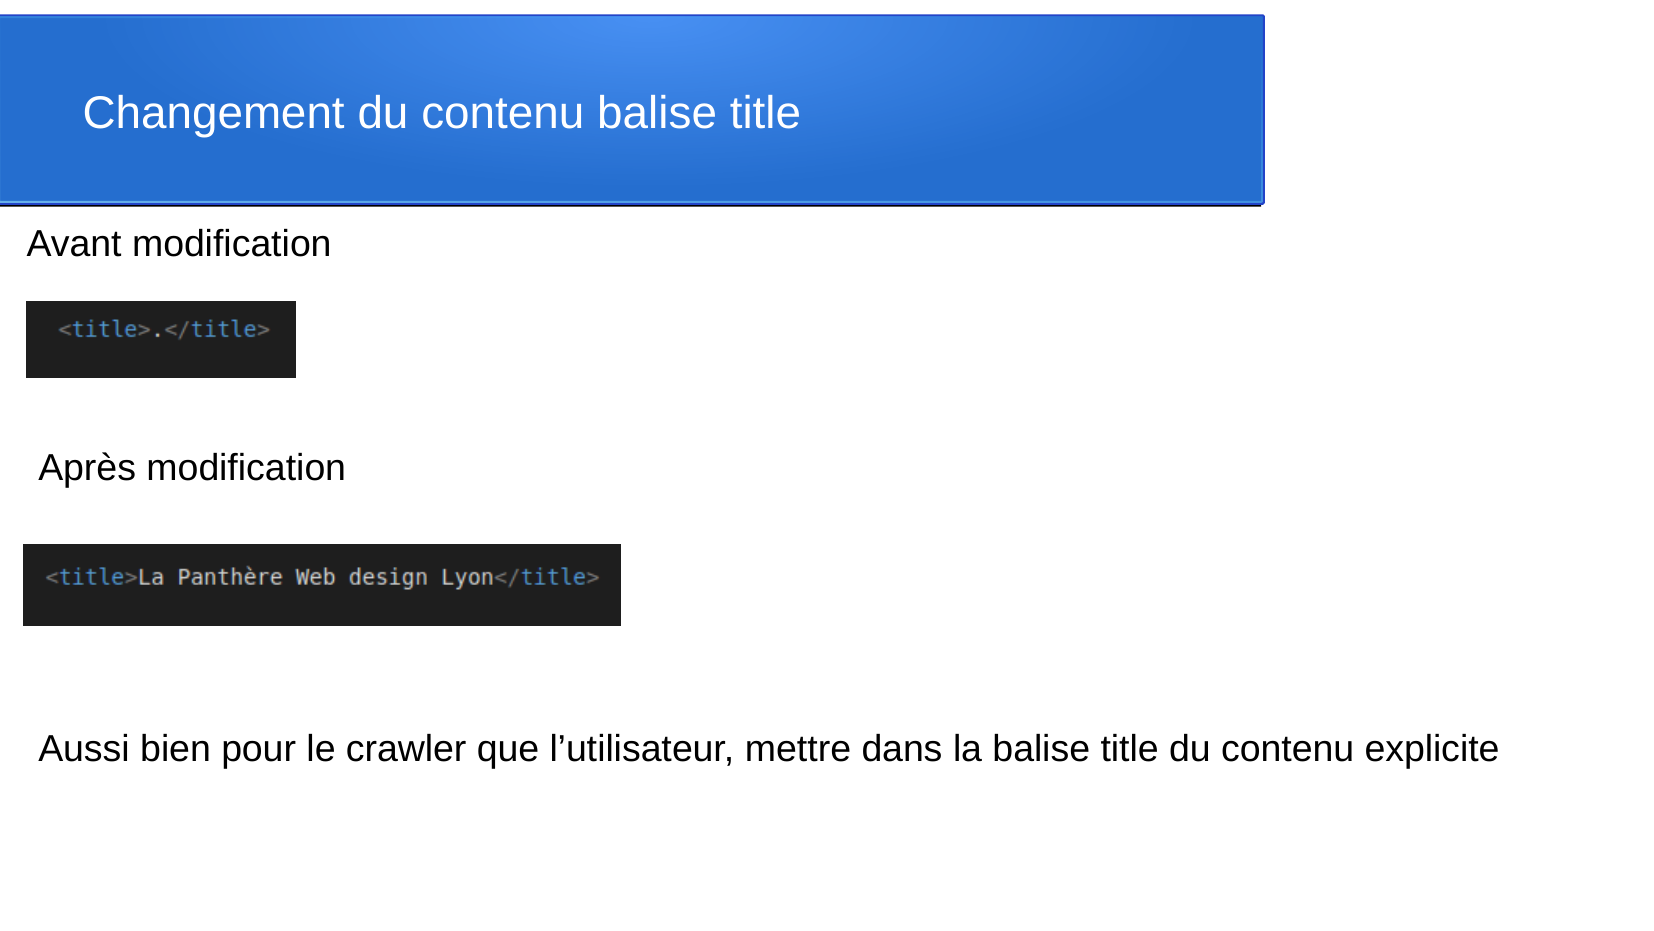

# Changement du contenu balise title
Avant modification
Après modification
Aussi bien pour le crawler que l’utilisateur, mettre dans la balise title du contenu explicite